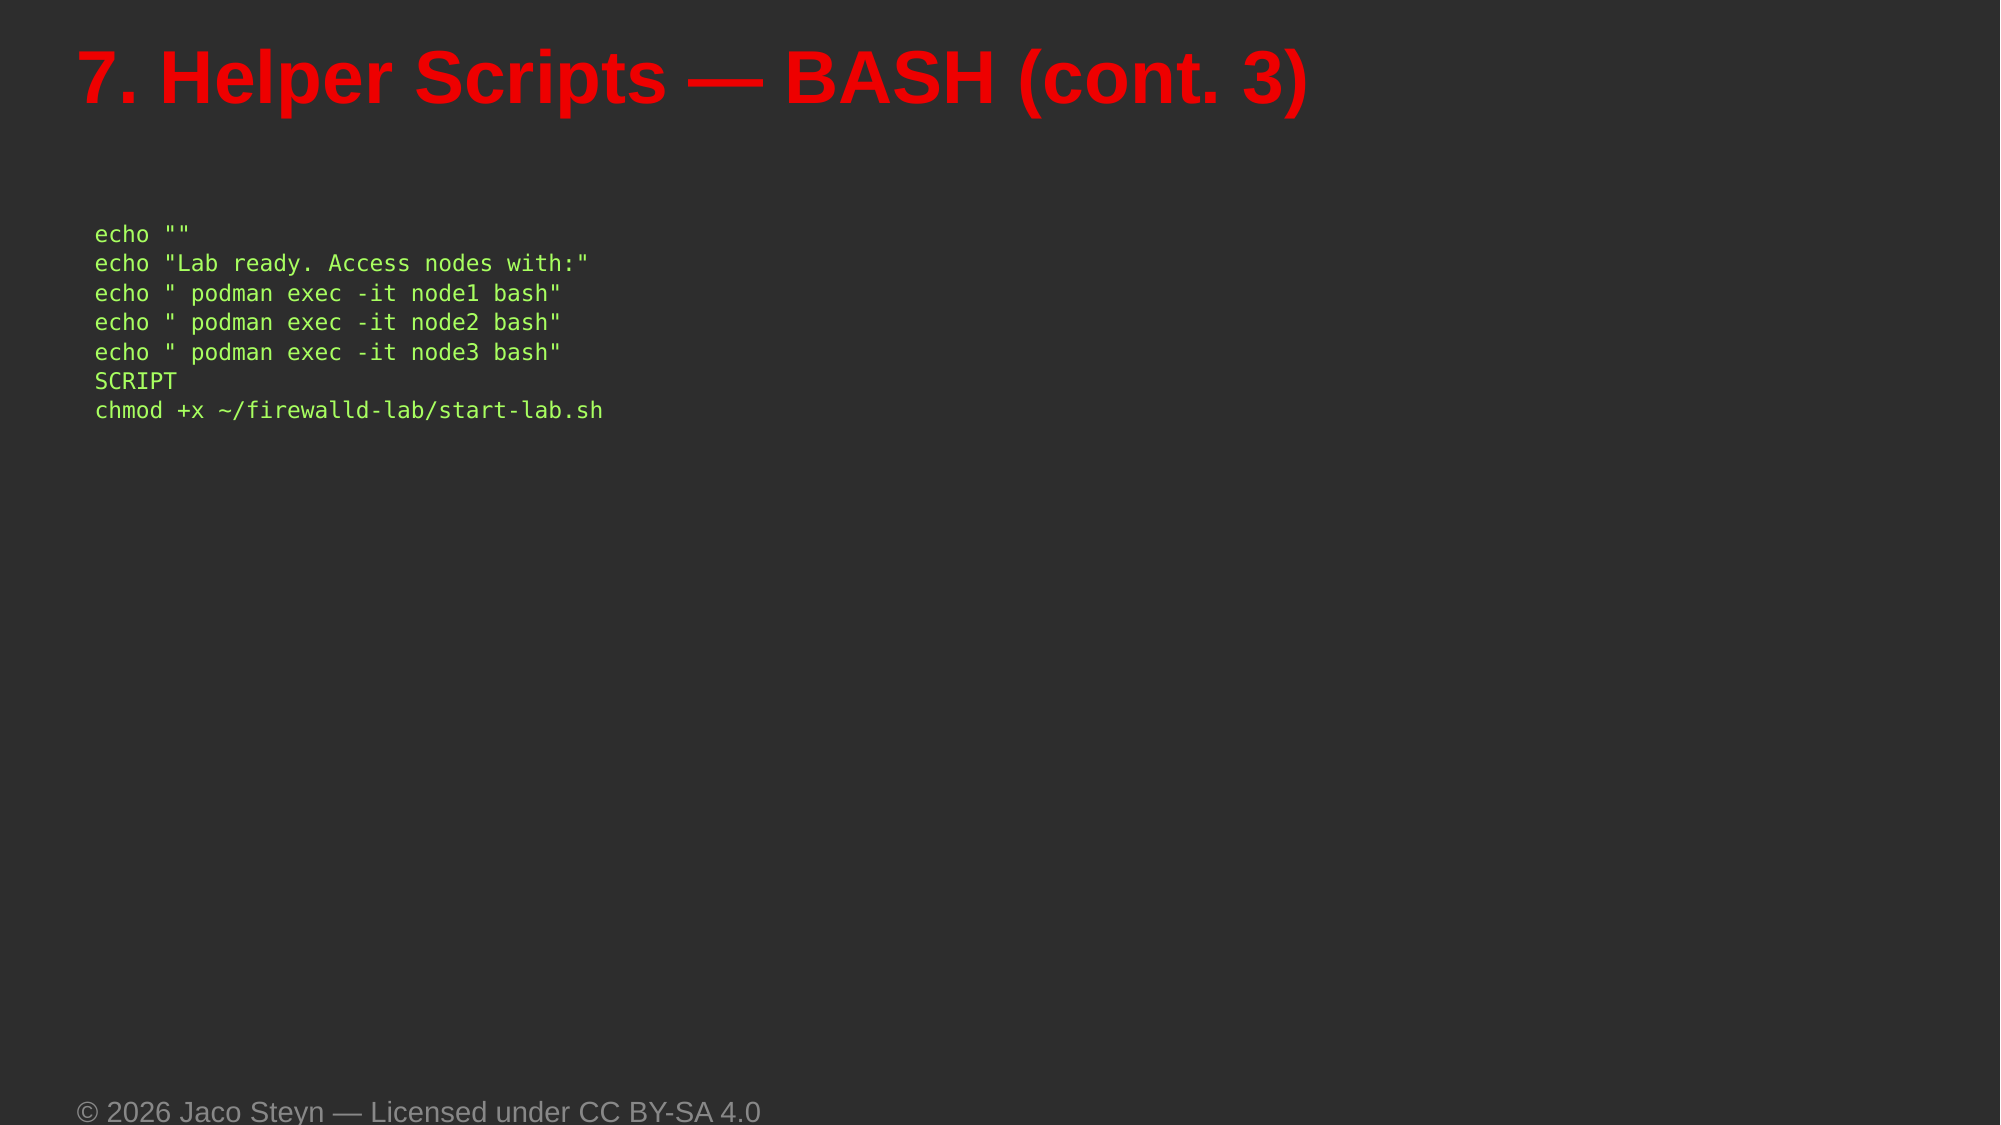

7. Helper Scripts — BASH (cont. 3)
echo ""
echo "Lab ready. Access nodes with:"
echo " podman exec -it node1 bash"
echo " podman exec -it node2 bash"
echo " podman exec -it node3 bash"
SCRIPT
chmod +x ~/firewalld-lab/start-lab.sh
© 2026 Jaco Steyn — Licensed under CC BY-SA 4.0